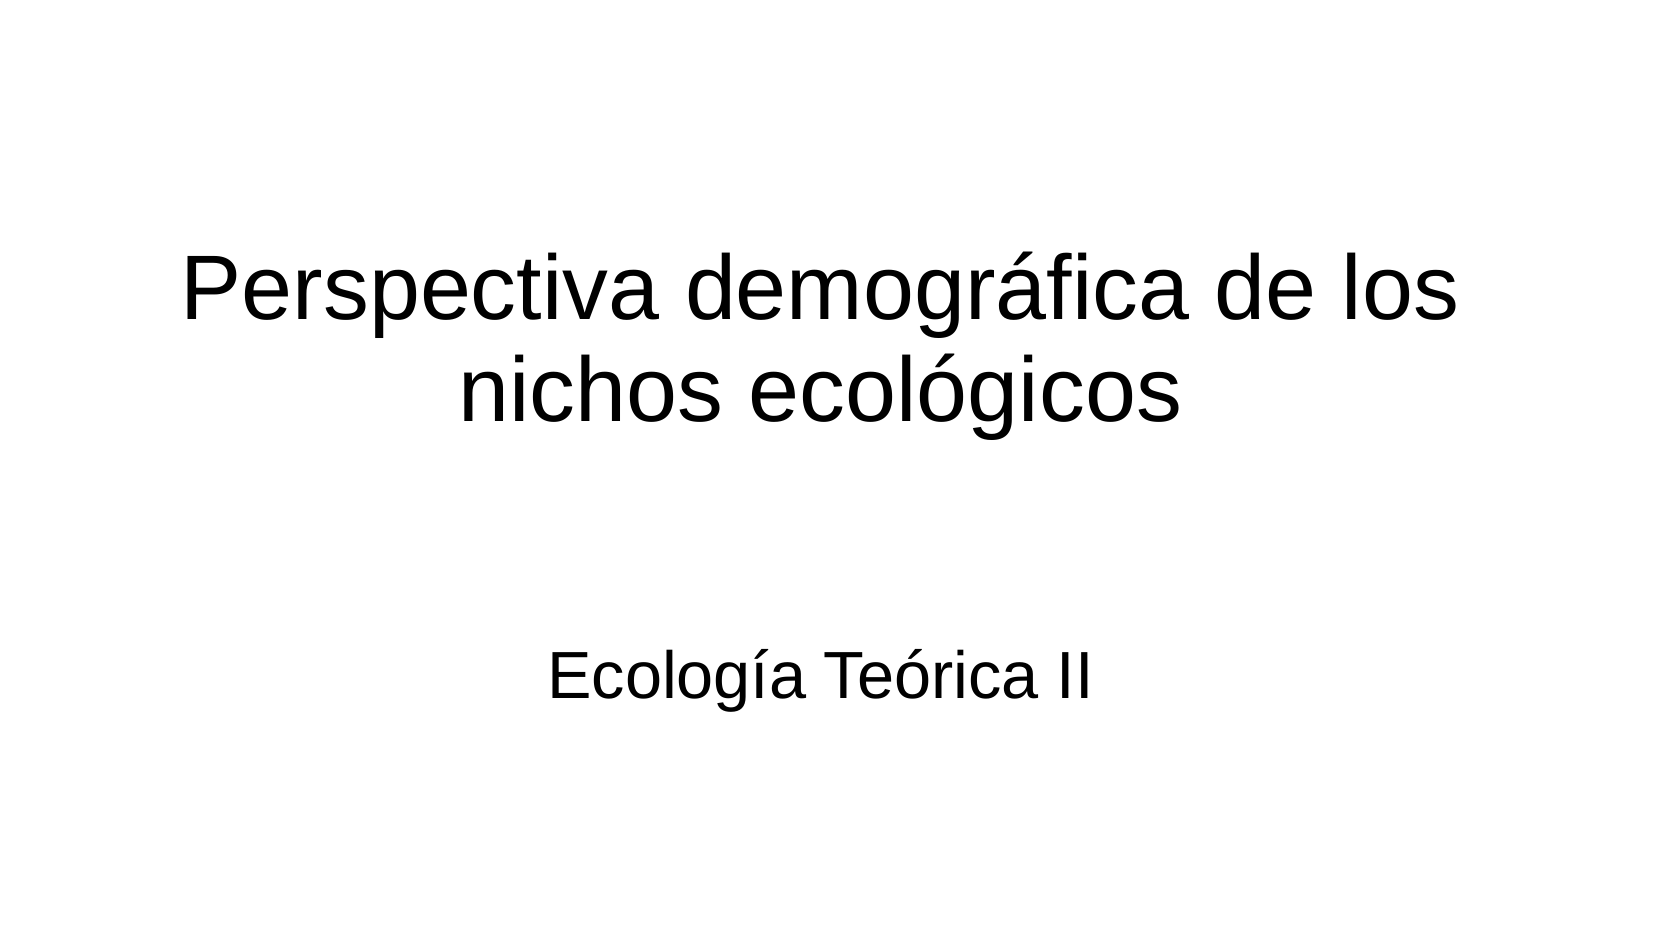

# Perspectiva demográfica de los nichos ecológicos
Ecología Teórica II